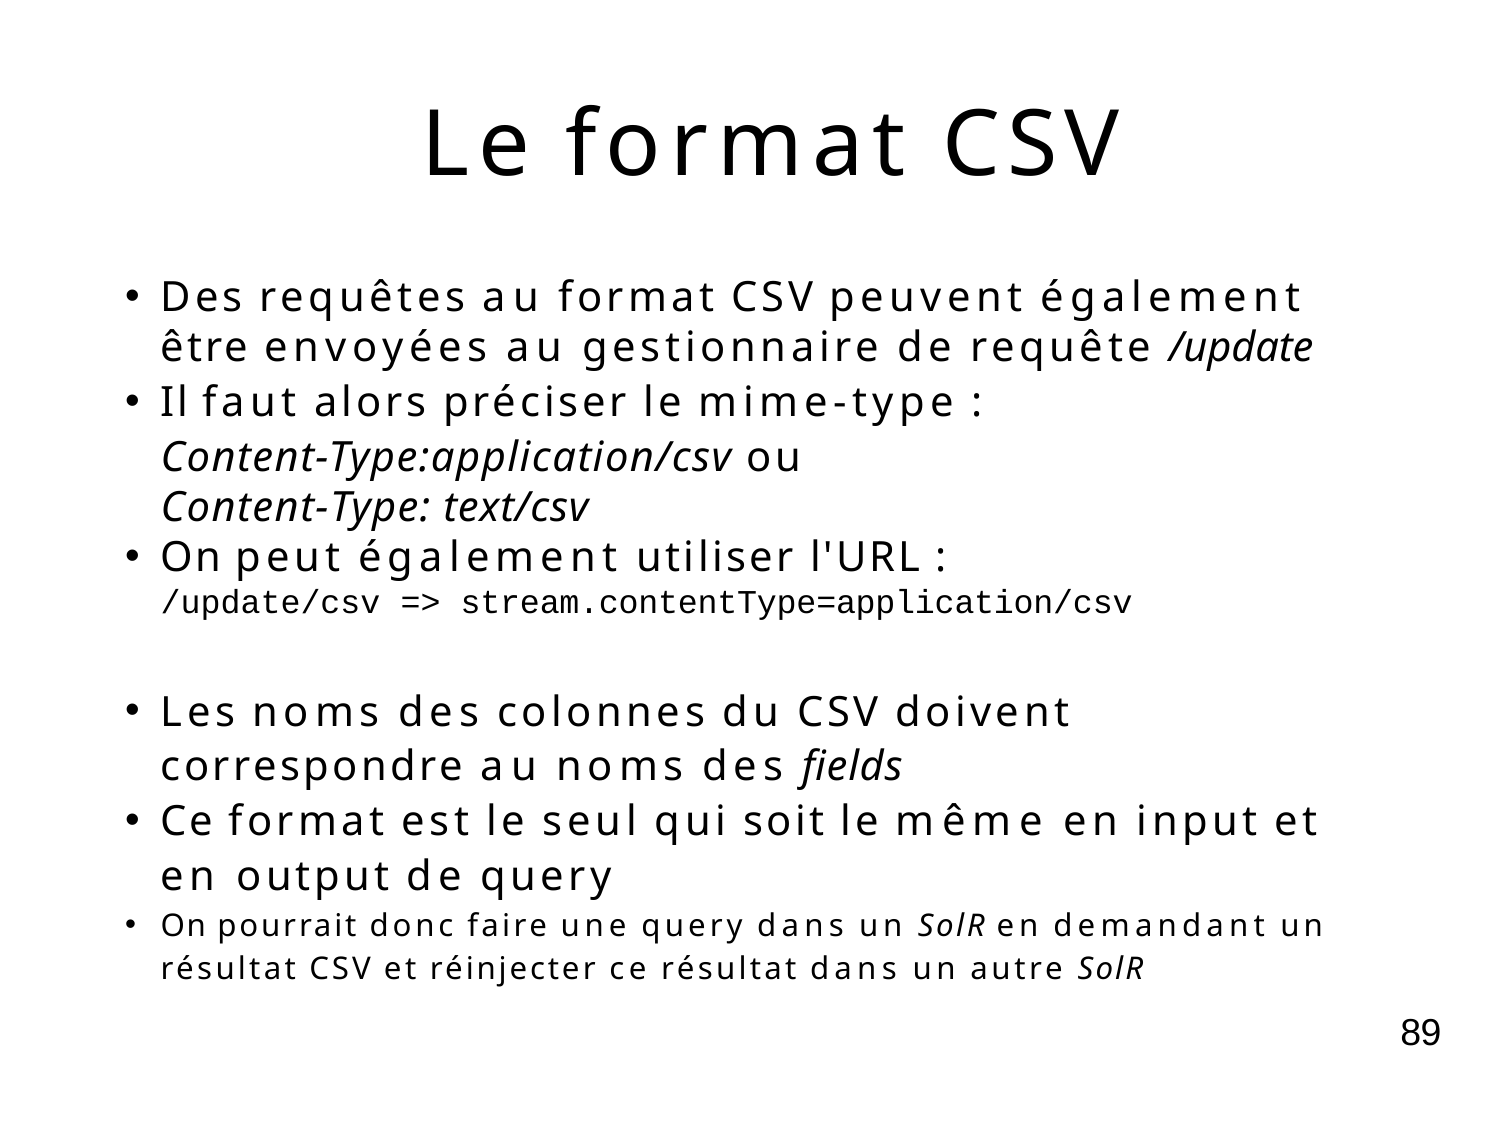

# Le format CSV
Des requêtes au format CSV peuvent également être envoyées au gestionnaire de requête /update
Il faut alors préciser le mime-type :
Content-Type:application/csv ou
Content-Type: text/csv
On peut également utiliser l'URL :
/update/csv => stream.contentType=application/csv
Les noms des colonnes du CSV doivent correspondre au noms des fields
Ce format est le seul qui soit le même en input et en output de query
On pourrait donc faire une query dans un SolR en demandant un résultat CSV et réinjecter ce résultat dans un autre SolR
89